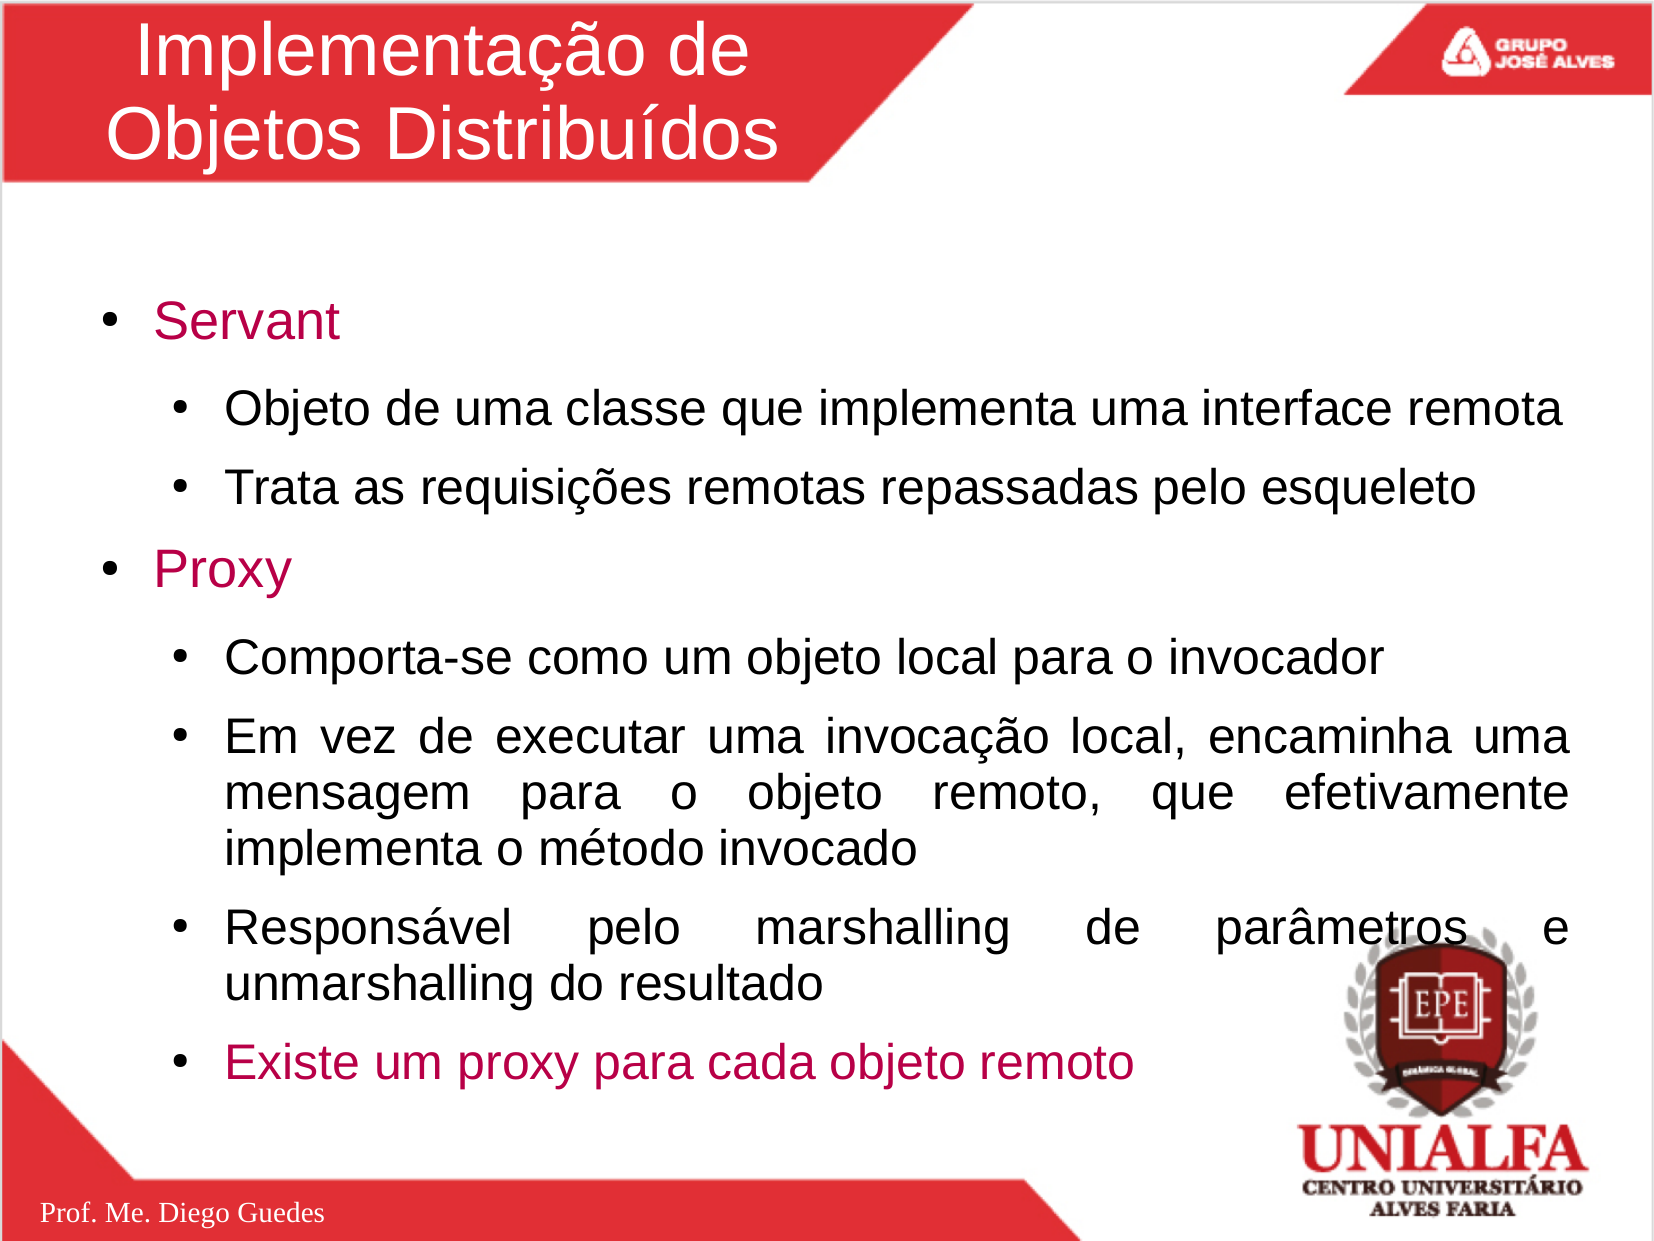

Implementação de Objetos Distribuídos
# Servant
Objeto de uma classe que implementa uma interface remota
Trata as requisições remotas repassadas pelo esqueleto
Proxy
Comporta-se como um objeto local para o invocador
Em vez de executar uma invocação local, encaminha uma mensagem para o objeto remoto, que efetivamente implementa o método invocado
Responsável pelo marshalling de parâmetros e unmarshalling do resultado
Existe um proxy para cada objeto remoto